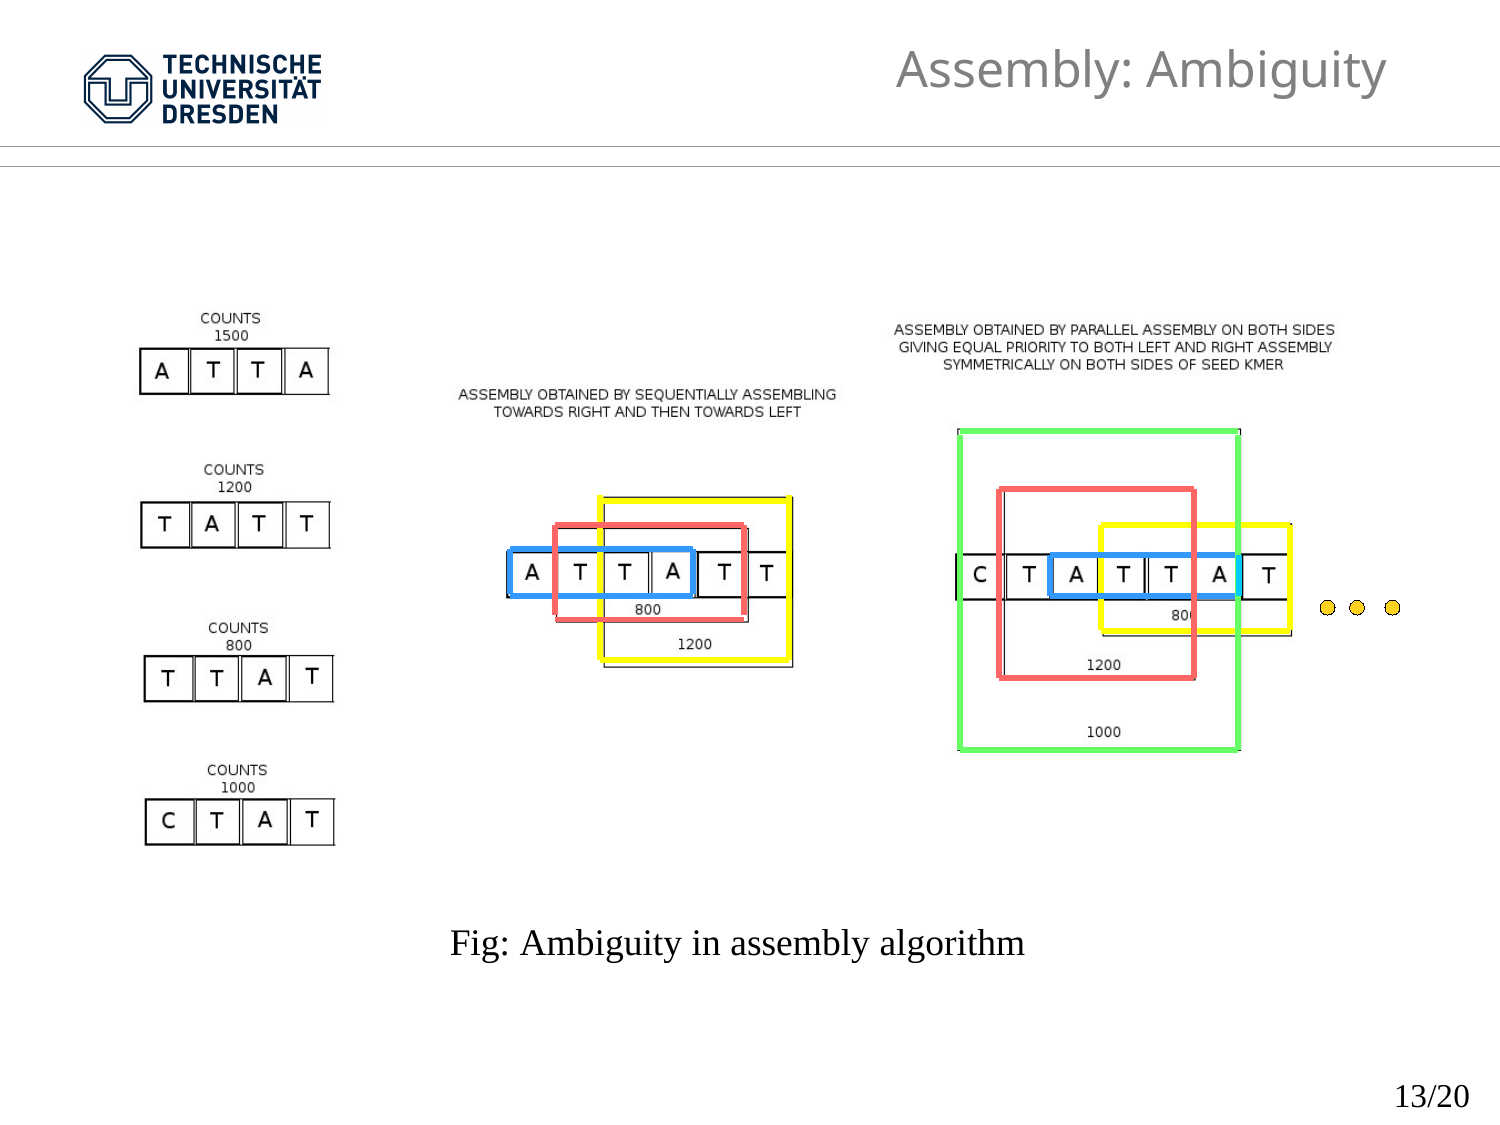

# Assembly: Ambiguity
Fig: Ambiguity in assembly algorithm
13